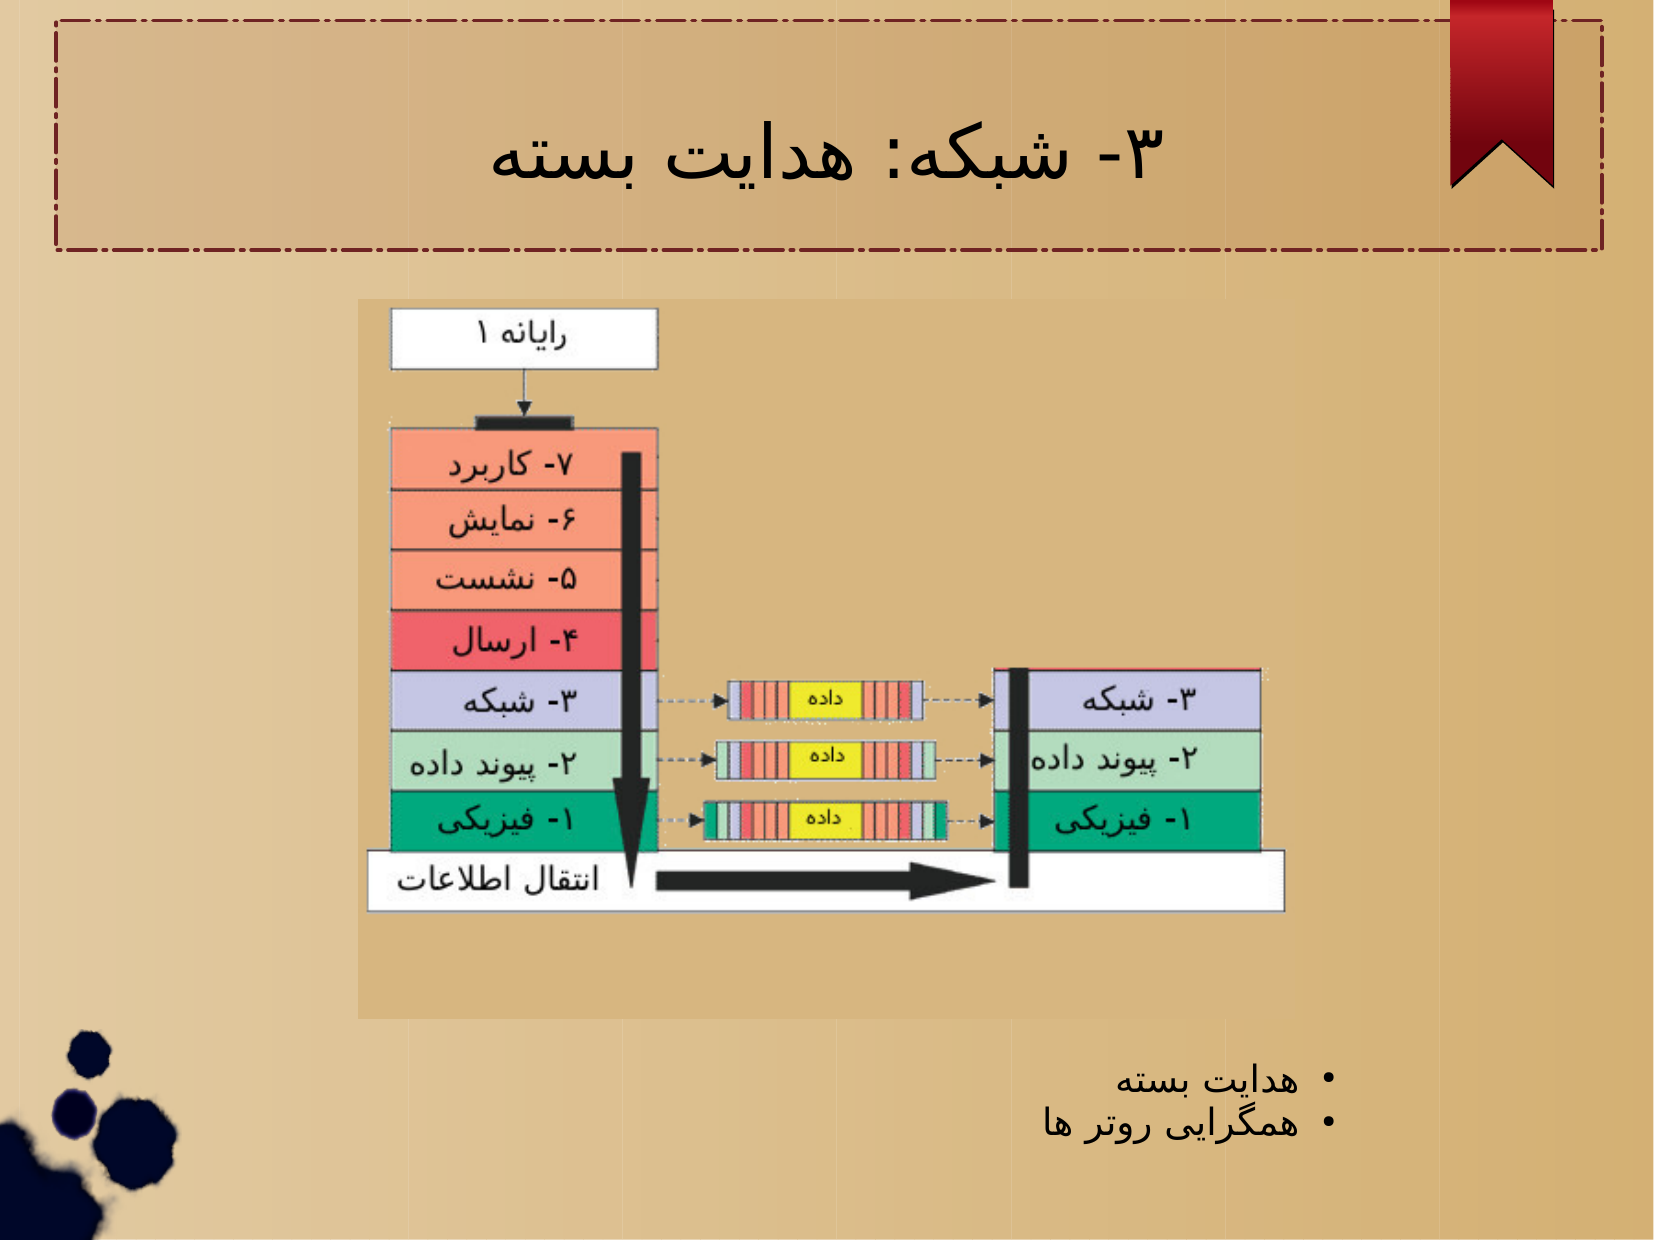

# ۳- شبکه: هدایت بسته
هدایت بسته
همگرایی روتر ها